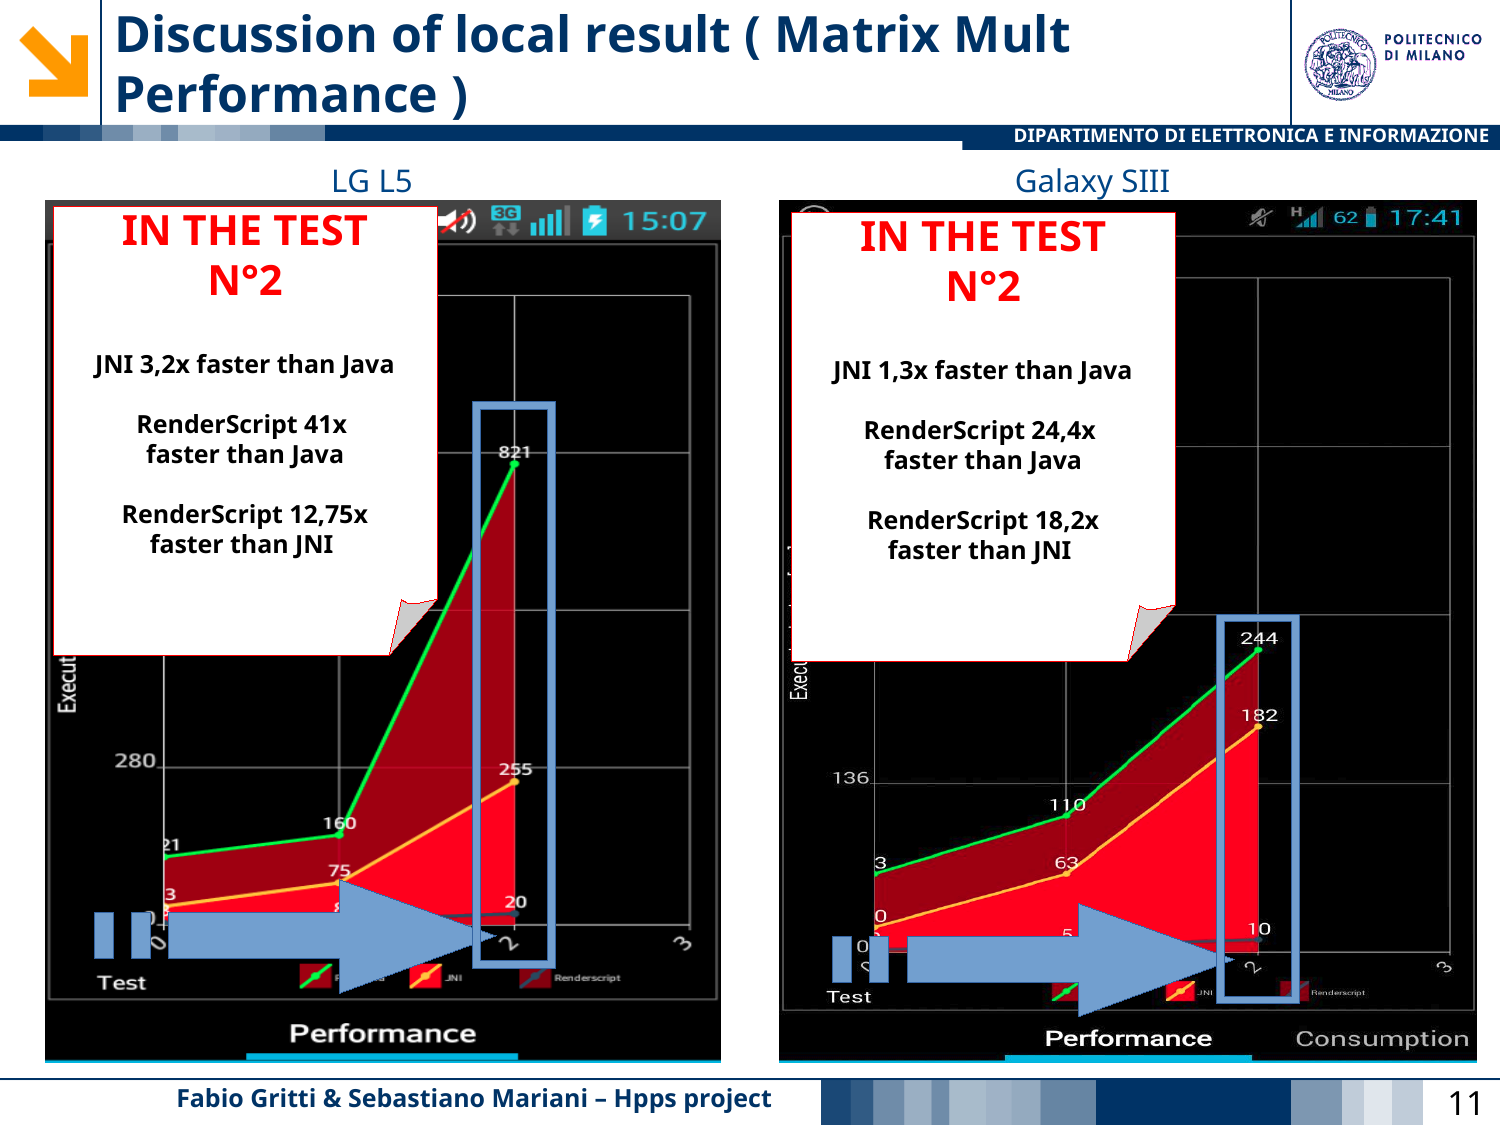

# Discussion of local result ( Matrix Mult Performance )
LG L5
Galaxy SIII
 IN THE TEST
N°2
JNI 3,2x faster than Java
RenderScript 41x
faster than Java
 RenderScript 12,75x
faster than JNI
 IN THE TEST
N°2
JNI 1,3x faster than Java
RenderScript 24,4x
faster than Java
 RenderScript 18,2x
faster than JNI
Fabio Gritti & Sebastiano Mariani – Hpps project